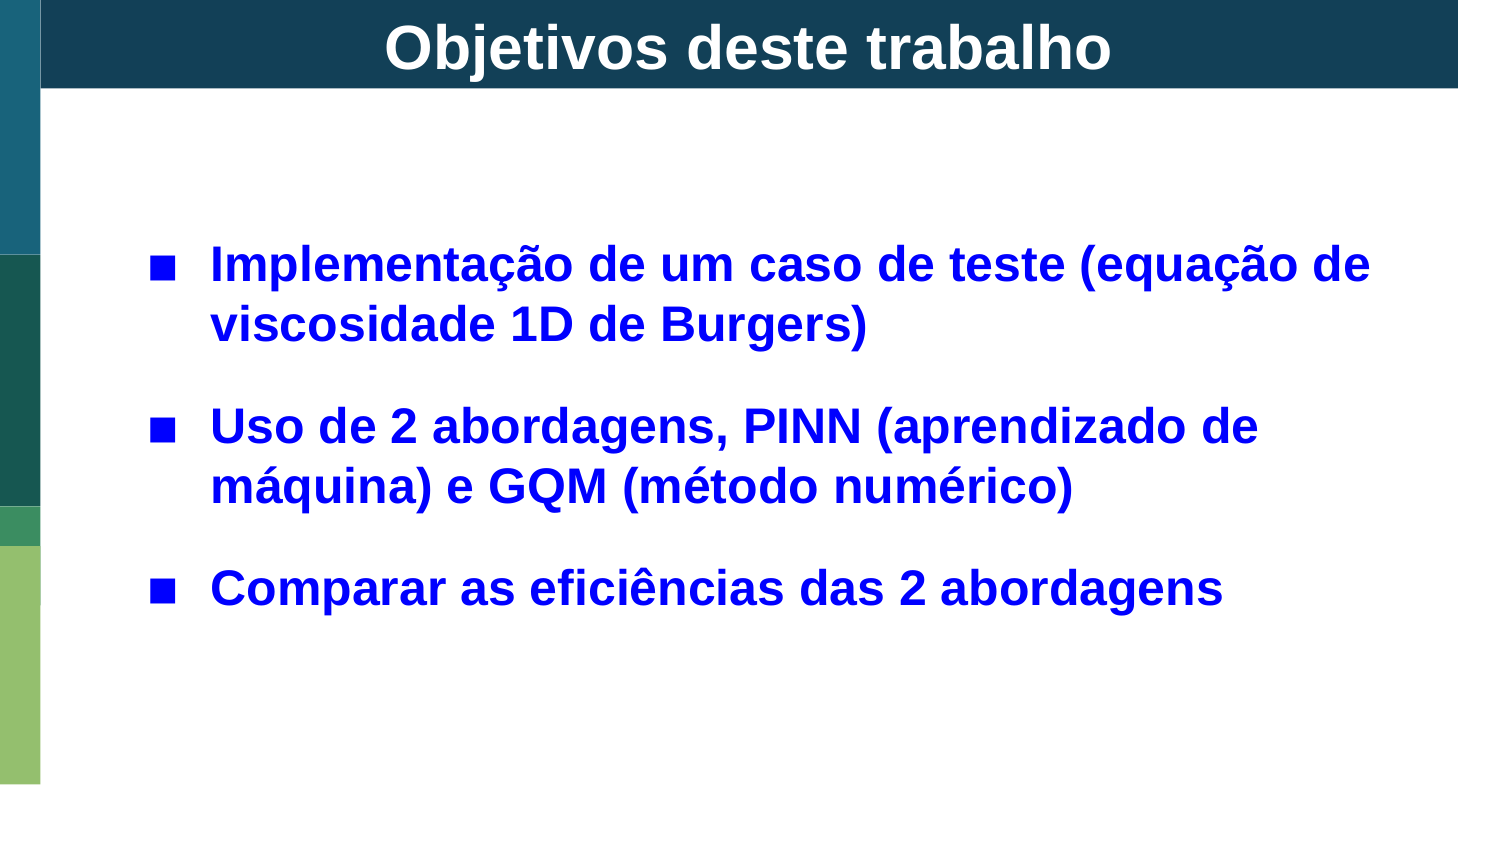

Objetivos deste trabalho
Implementação de um caso de teste (equação de viscosidade 1D de Burgers)
Uso de 2 abordagens, PINN (aprendizado de máquina) e GQM (método numérico)
Comparar as eficiências das 2 abordagens